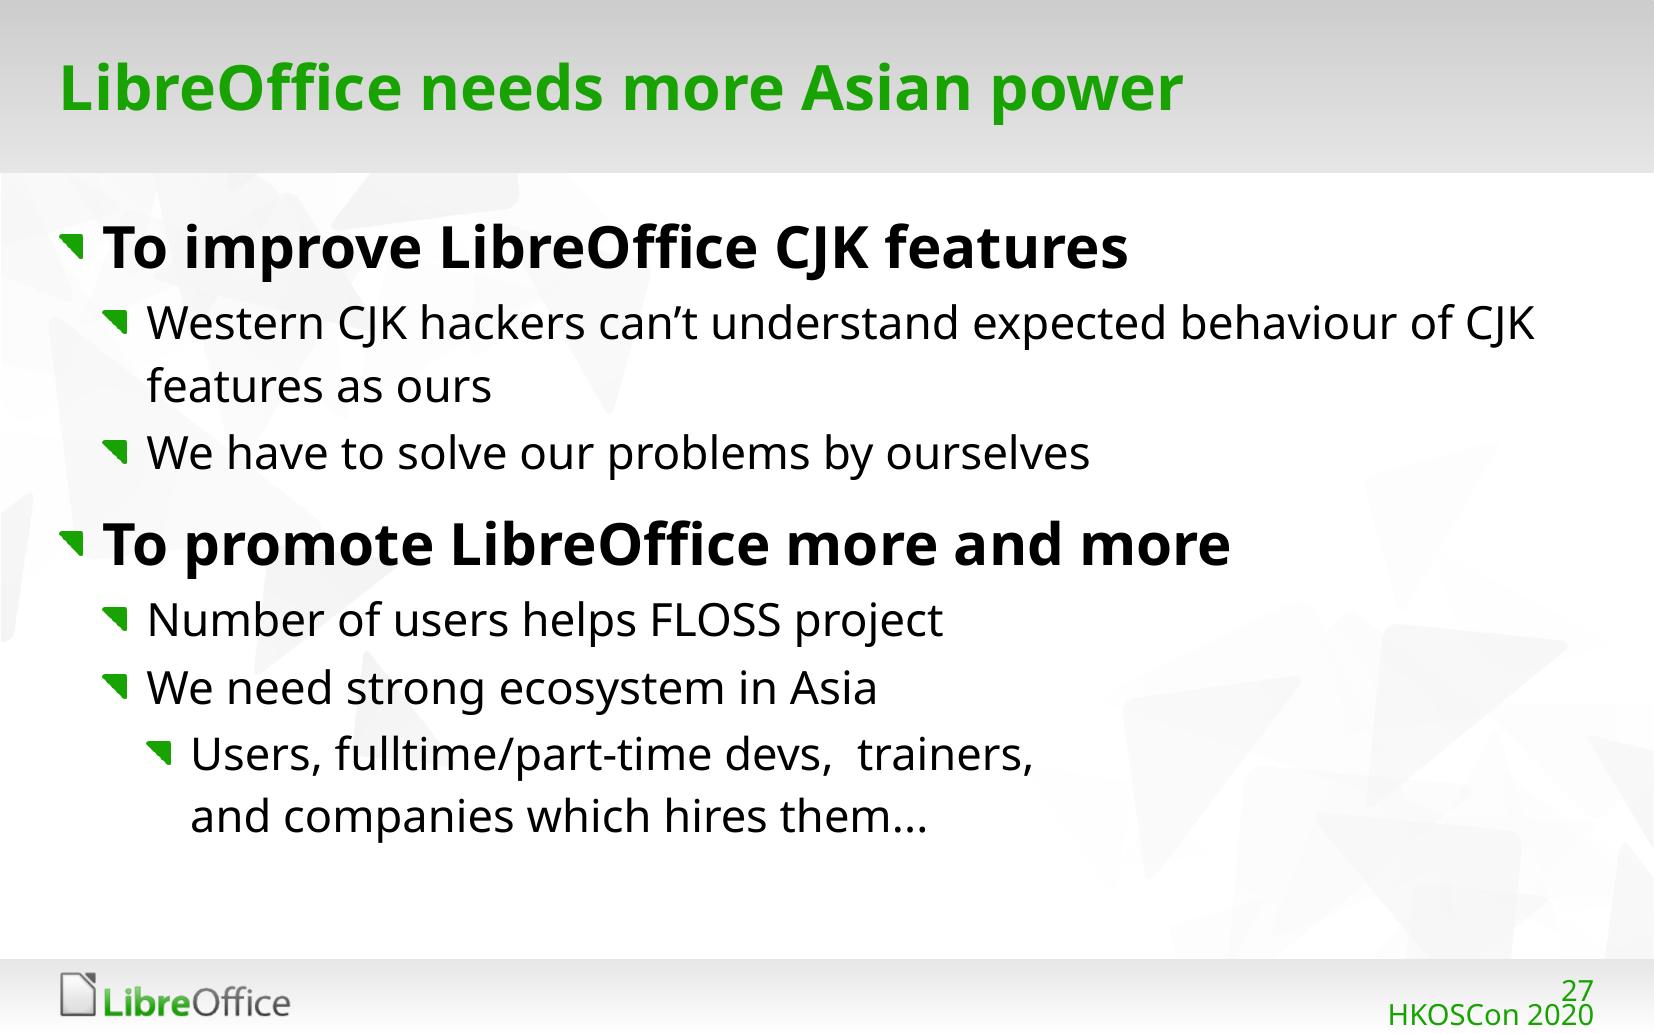

# LibreOffice needs more Asian power
To improve LibreOffice CJK features
Western CJK hackers can’t understand expected behaviour of CJK features as ours
We have to solve our problems by ourselves
To promote LibreOffice more and more
Number of users helps FLOSS project
We need strong ecosystem in Asia
Users, fulltime/part-time devs, trainers,
and companies which hires them...
27
HKOSCon 2020